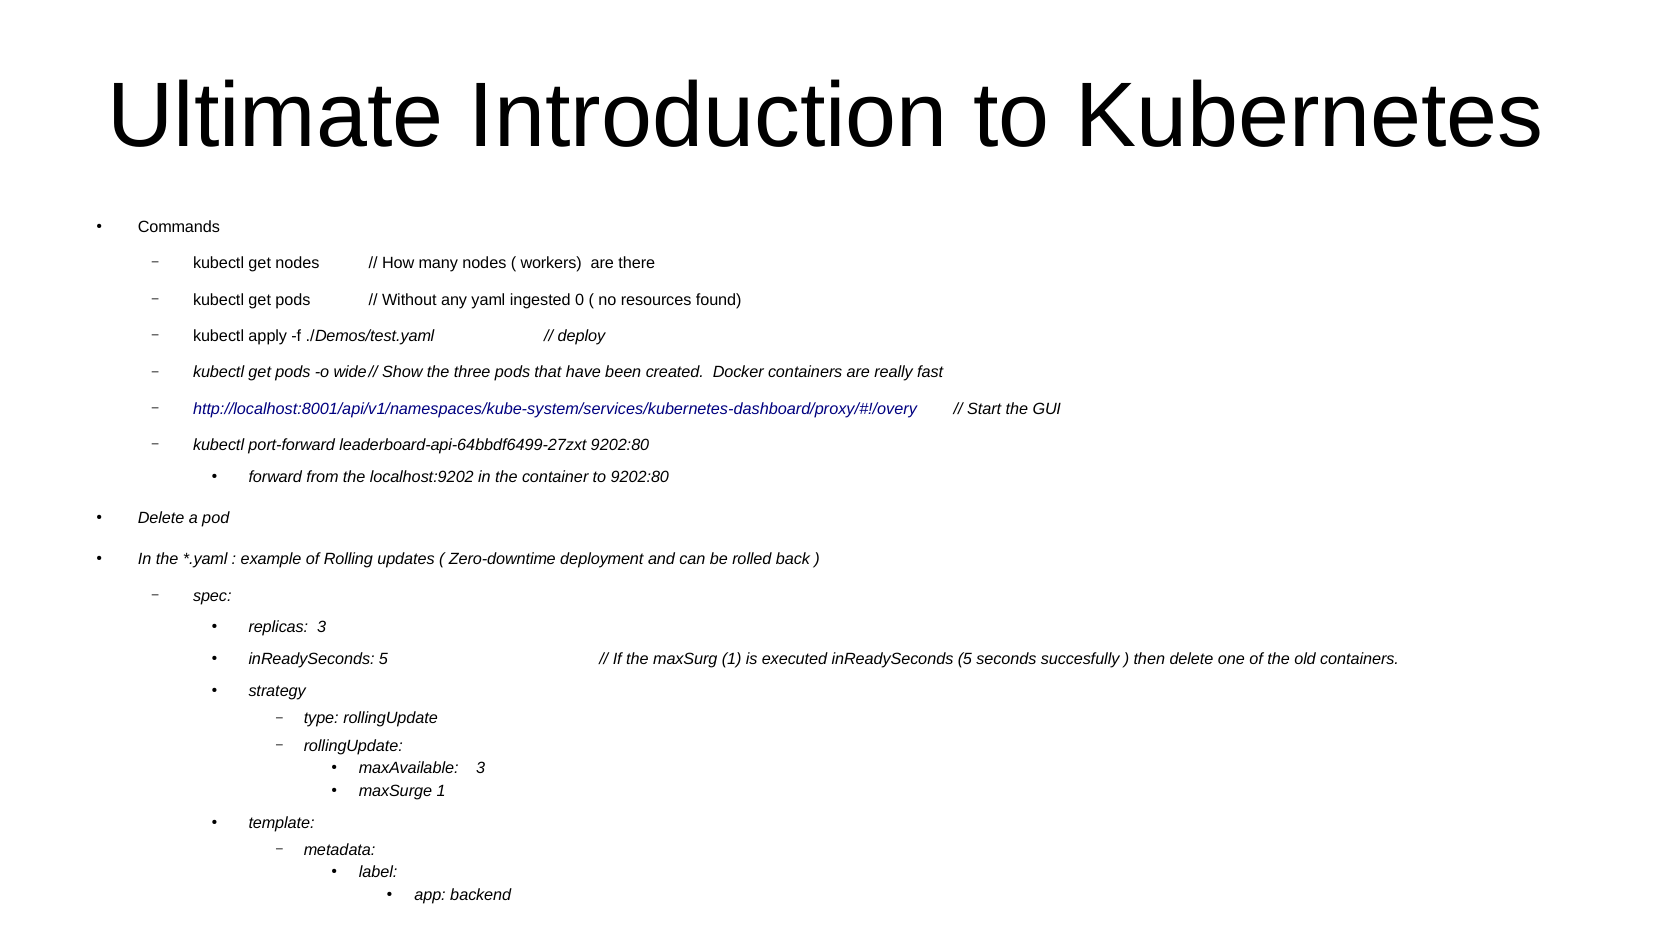

# Ultimate Introduction to Kubernetes
Commands
kubectl get nodes 				// How many nodes ( workers) are there
kubectl get pods				// Without any yaml ingested 0 ( no resources found)
kubectl apply -f ./Demos/test.yaml		// deploy
kubectl get pods -o wide				// Show the three pods that have been created. Docker containers are really fast
http://localhost:8001/api/v1/namespaces/kube-system/services/kubernetes-dashboard/proxy/#!/overy 	// Start the GUI
kubectl port-forward leaderboard-api-64bbdf6499-27zxt 9202:80
forward from the localhost:9202 in the container to 9202:80
Delete a pod
In the *.yaml : example of Rolling updates ( Zero-downtime deployment and can be rolled back )
spec:
replicas: 3
inReadySeconds: 5					 				 	 		// If the maxSurg (1) is executed inReadySeconds (5 seconds succesfully ) then delete one of the old containers.
strategy
type: rollingUpdate
rollingUpdate:
maxAvailable: 	3
maxSurge 1
template:
metadata:
label:
app: backend